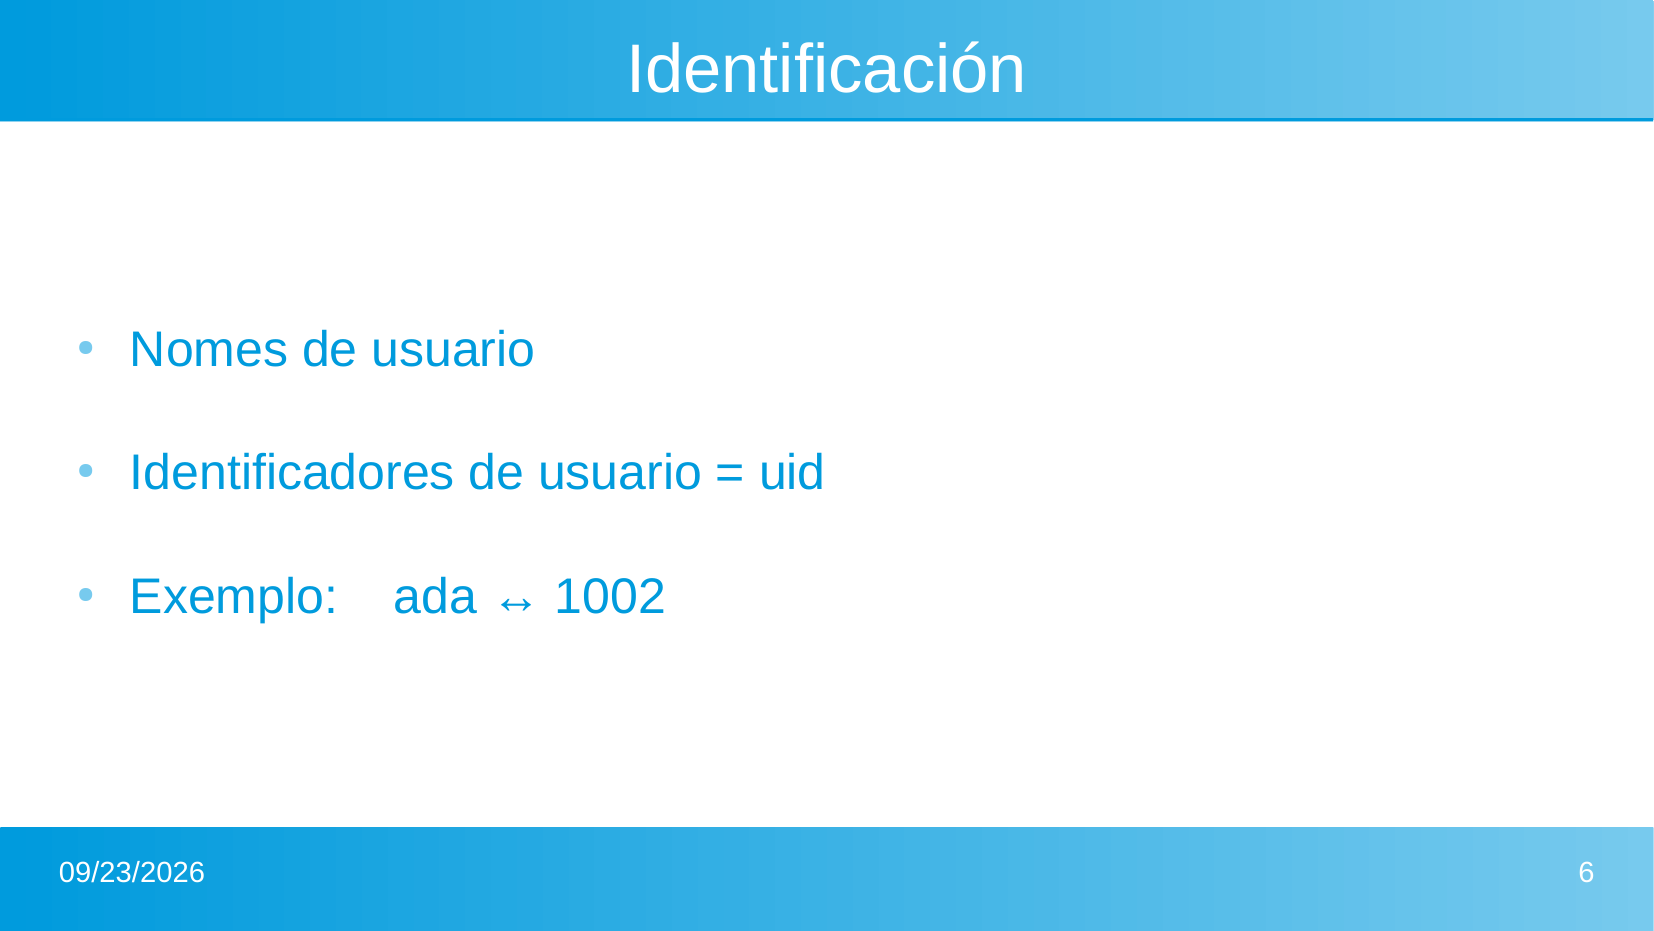

# Identificación
Nomes de usuario
Identificadores de usuario = uid
Exemplo: ada ↔ 1002
6